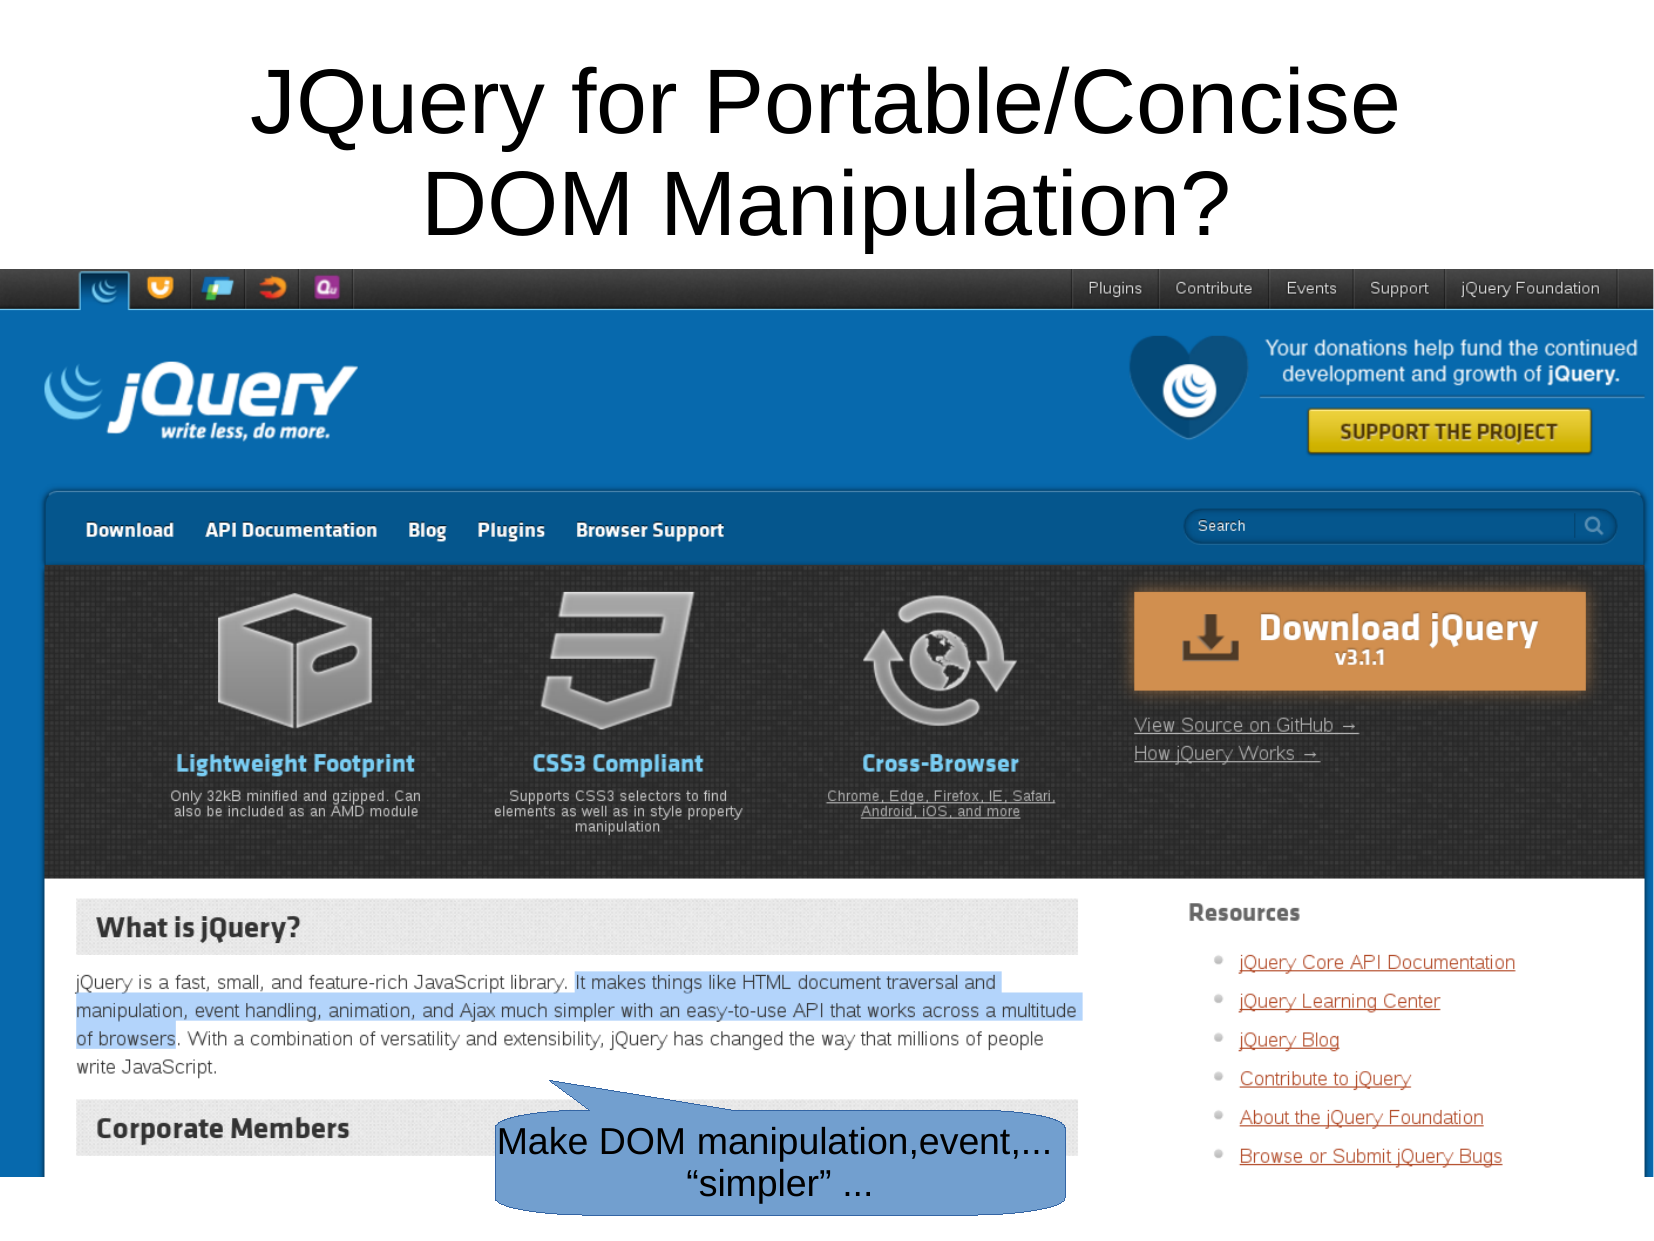

# JQuery for Portable/Concise DOM Manipulation?
Make DOM manipulation,event,...
“simpler” ...